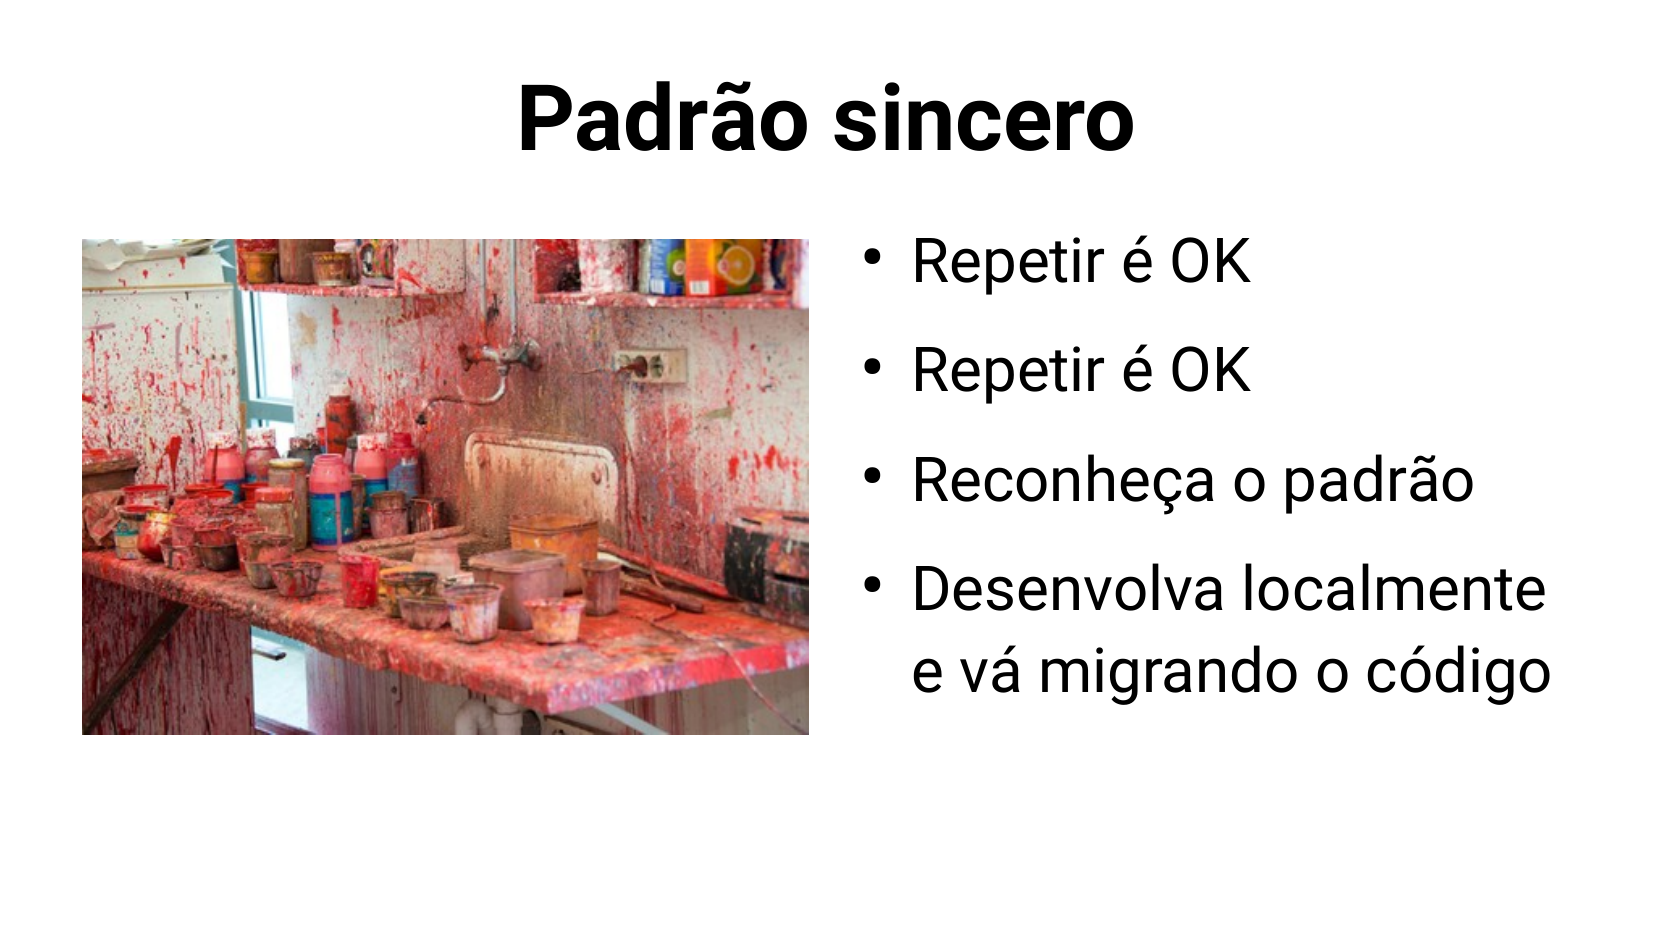

# Padrão sincero
Repetir é OK
Repetir é OK
Reconheça o padrão
Desenvolva localmente e vá migrando o código